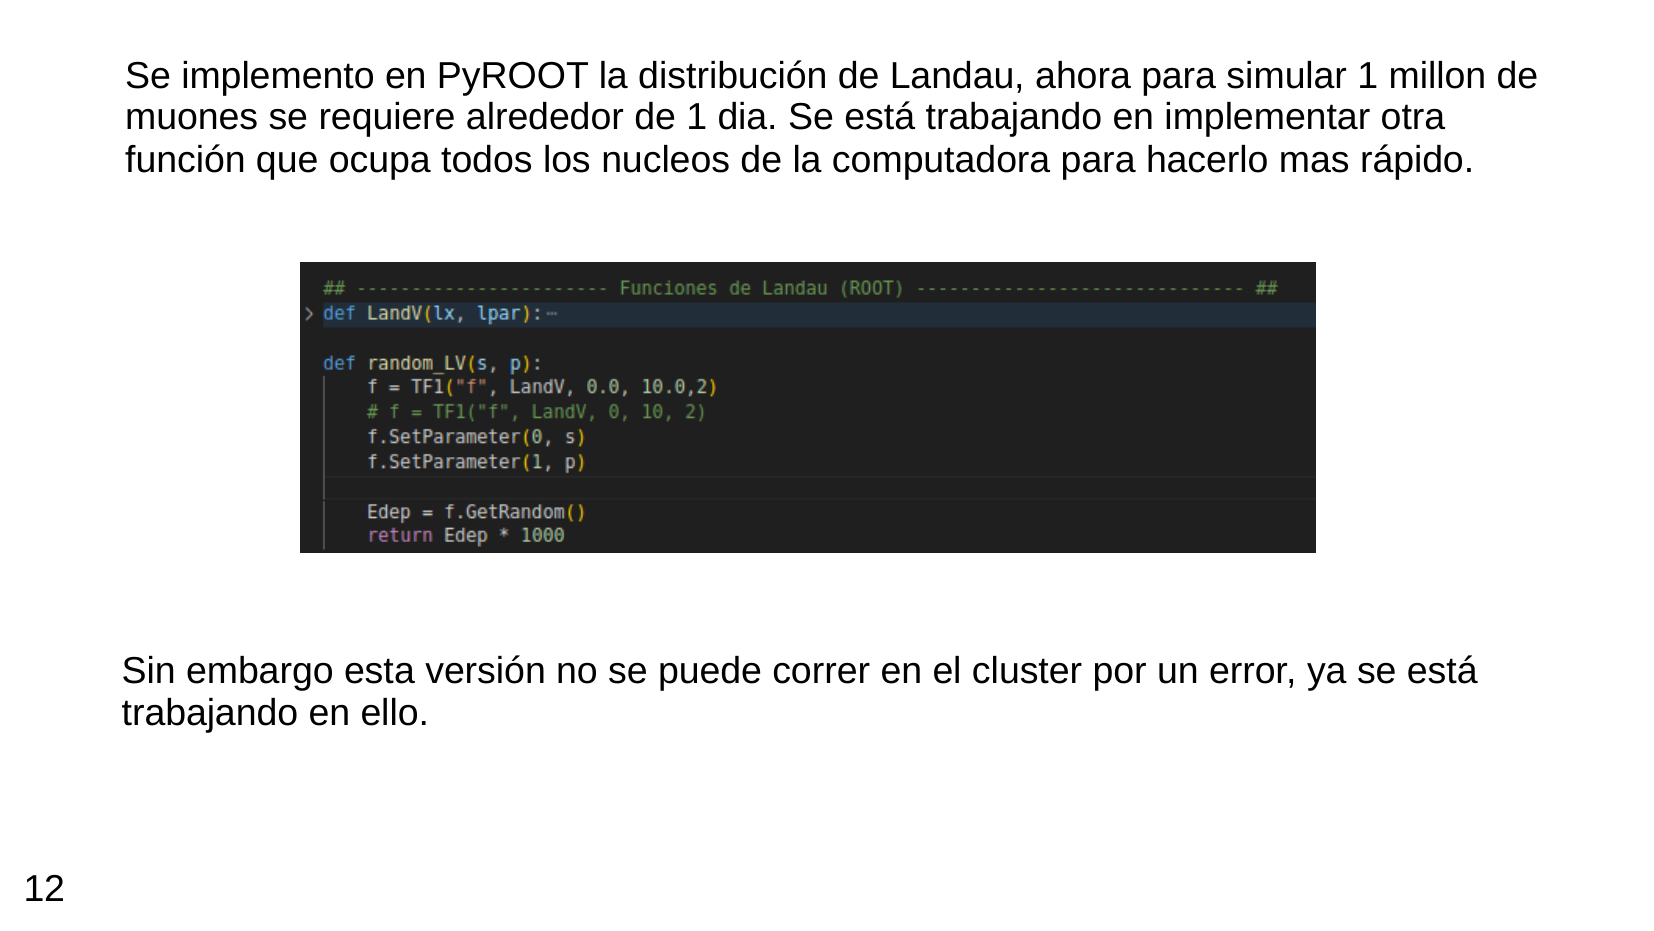

Se implemento en PyROOT la distribución de Landau, ahora para simular 1 millon de muones se requiere alrededor de 1 dia. Se está trabajando en implementar otra función que ocupa todos los nucleos de la computadora para hacerlo mas rápido.
Sin embargo esta versión no se puede correr en el cluster por un error, ya se está trabajando en ello.